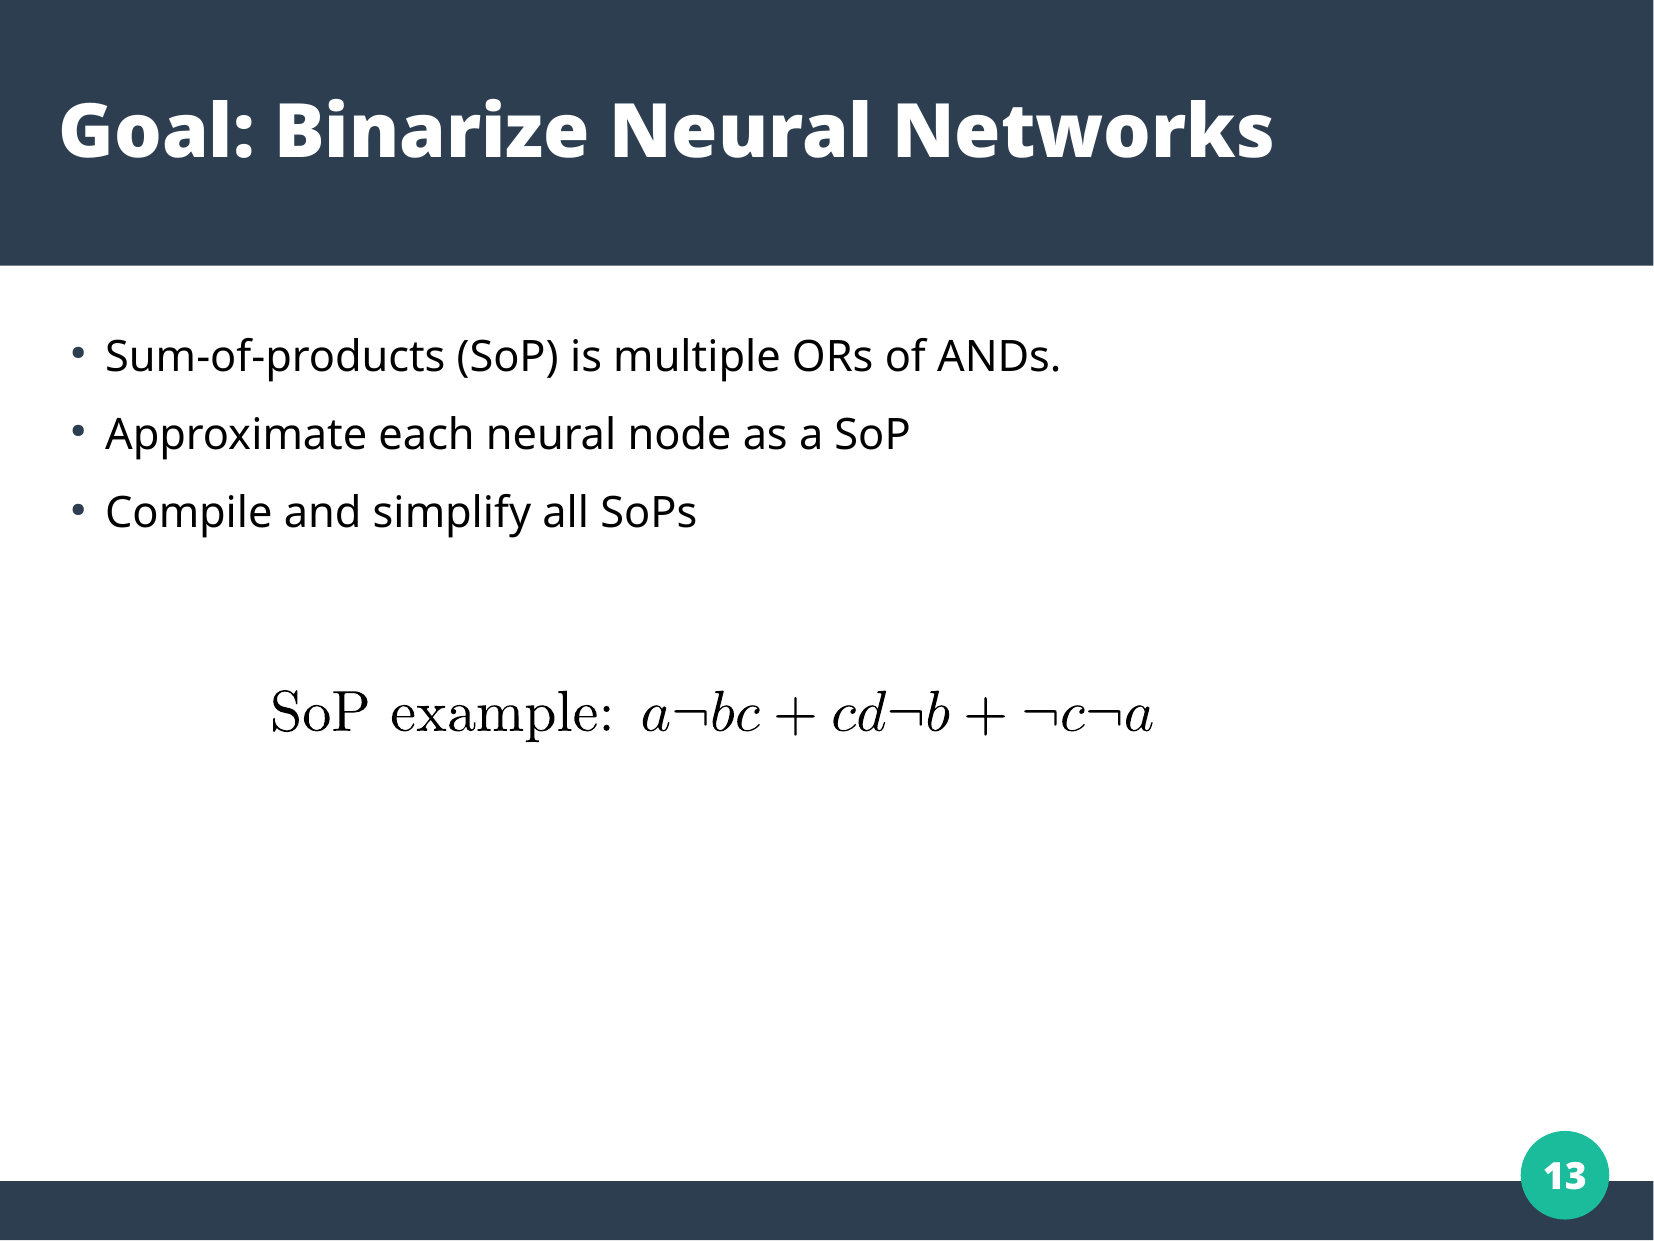

# Goal: Binarize Neural Networks
Sum-of-products (SoP) is multiple ORs of ANDs.
Approximate each neural node as a SoP
Compile and simplify all SoPs
13